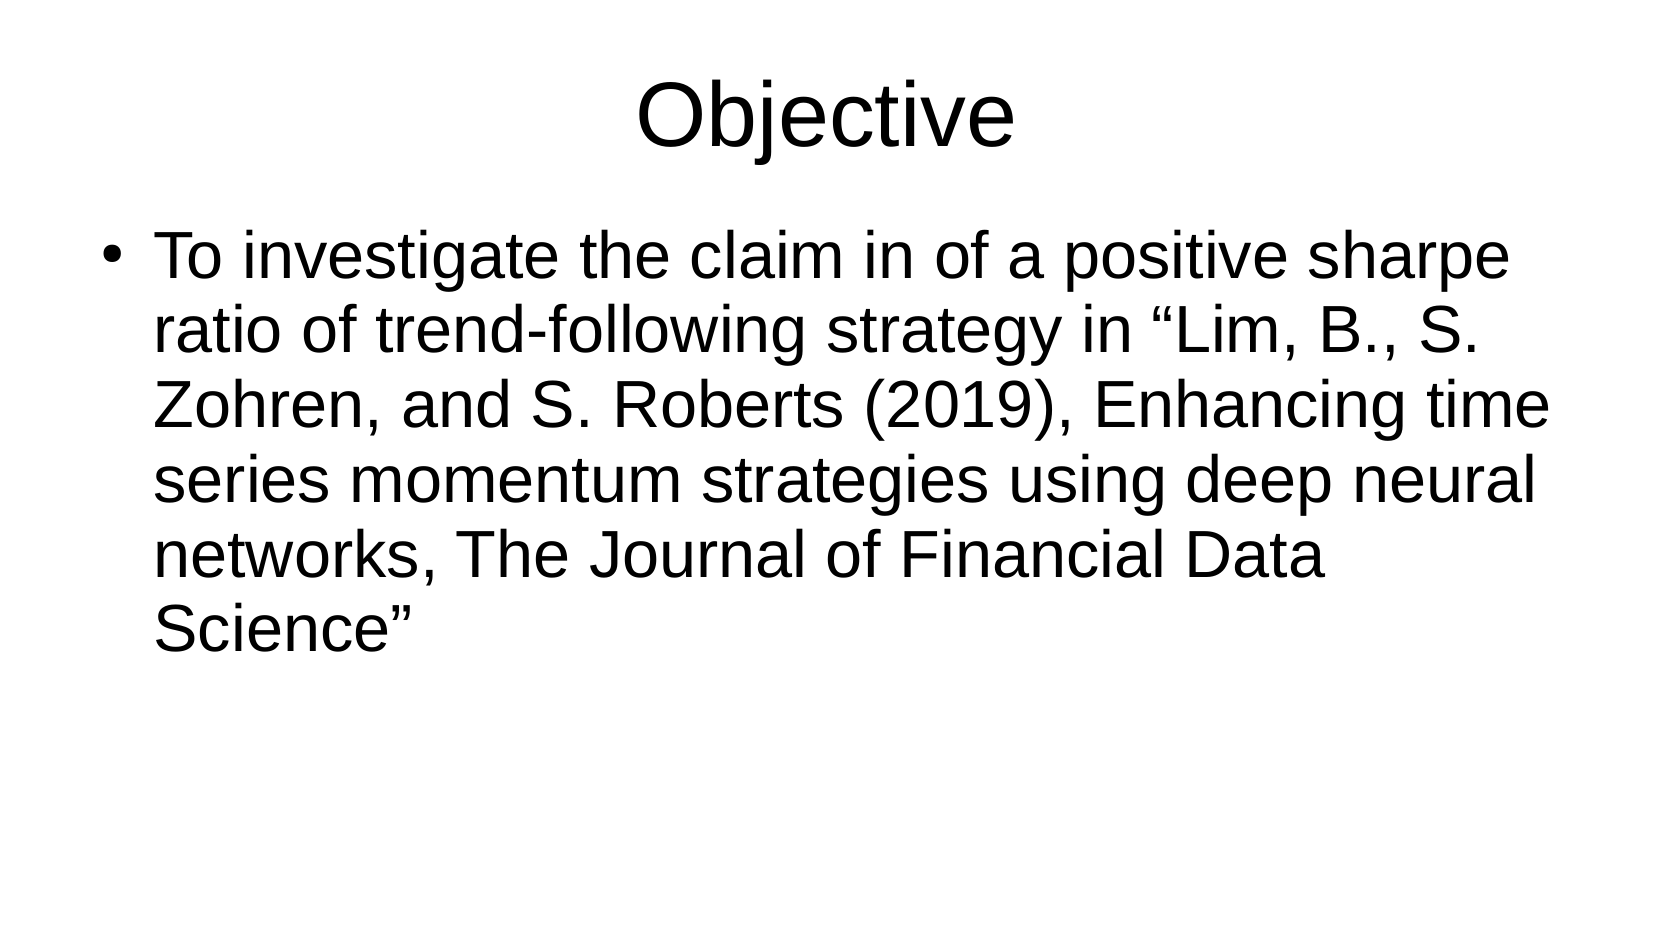

# Objective
To investigate the claim in of a positive sharpe ratio of trend-following strategy in “Lim, B., S. Zohren, and S. Roberts (2019), Enhancing time series momentum strategies using deep neural networks, The Journal of Financial Data Science”